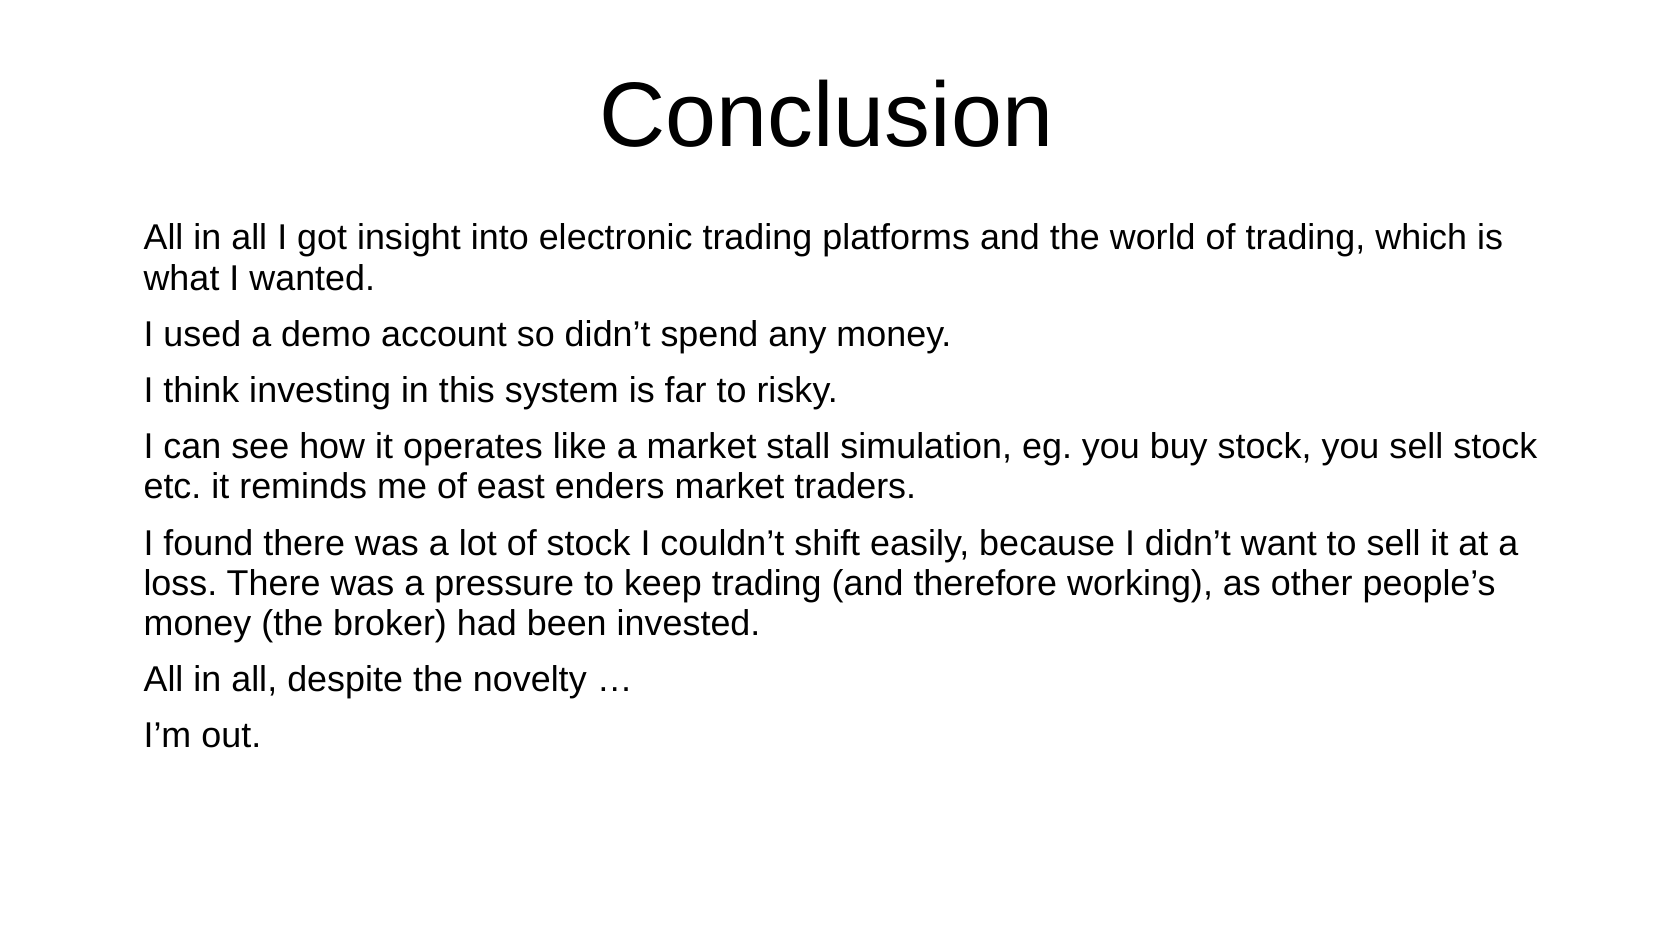

# Conclusion
All in all I got insight into electronic trading platforms and the world of trading, which is what I wanted.
I used a demo account so didn’t spend any money.
I think investing in this system is far to risky.
I can see how it operates like a market stall simulation, eg. you buy stock, you sell stock etc. it reminds me of east enders market traders.
I found there was a lot of stock I couldn’t shift easily, because I didn’t want to sell it at a loss. There was a pressure to keep trading (and therefore working), as other people’s money (the broker) had been invested.
All in all, despite the novelty …
I’m out.